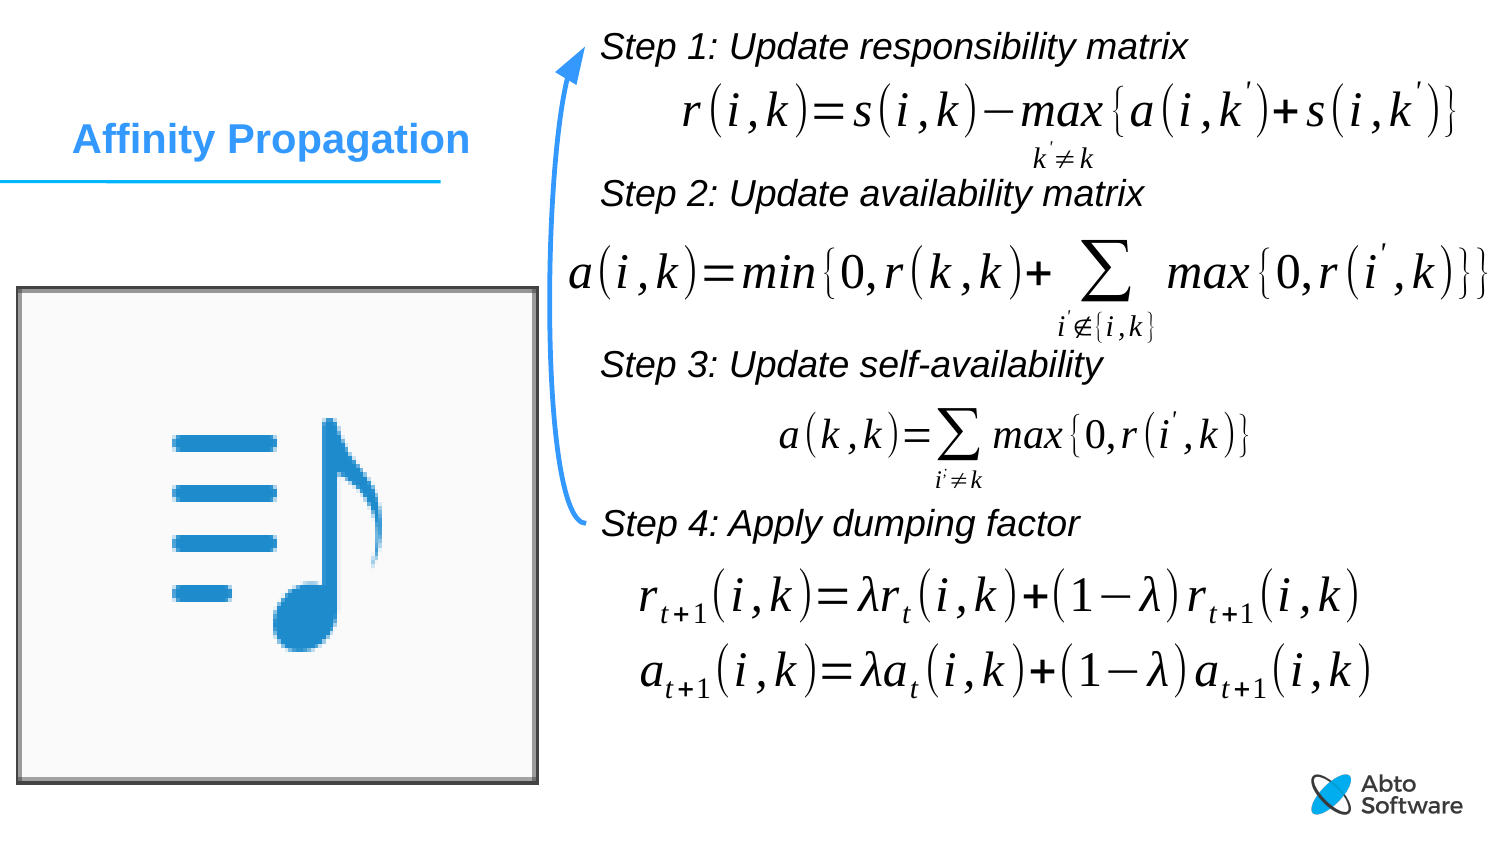

Step 1: Update responsibility matrix
# Affinity Propagation
Step 2: Update availability matrix
Step 3: Update self-availability
Step 4: Apply dumping factor